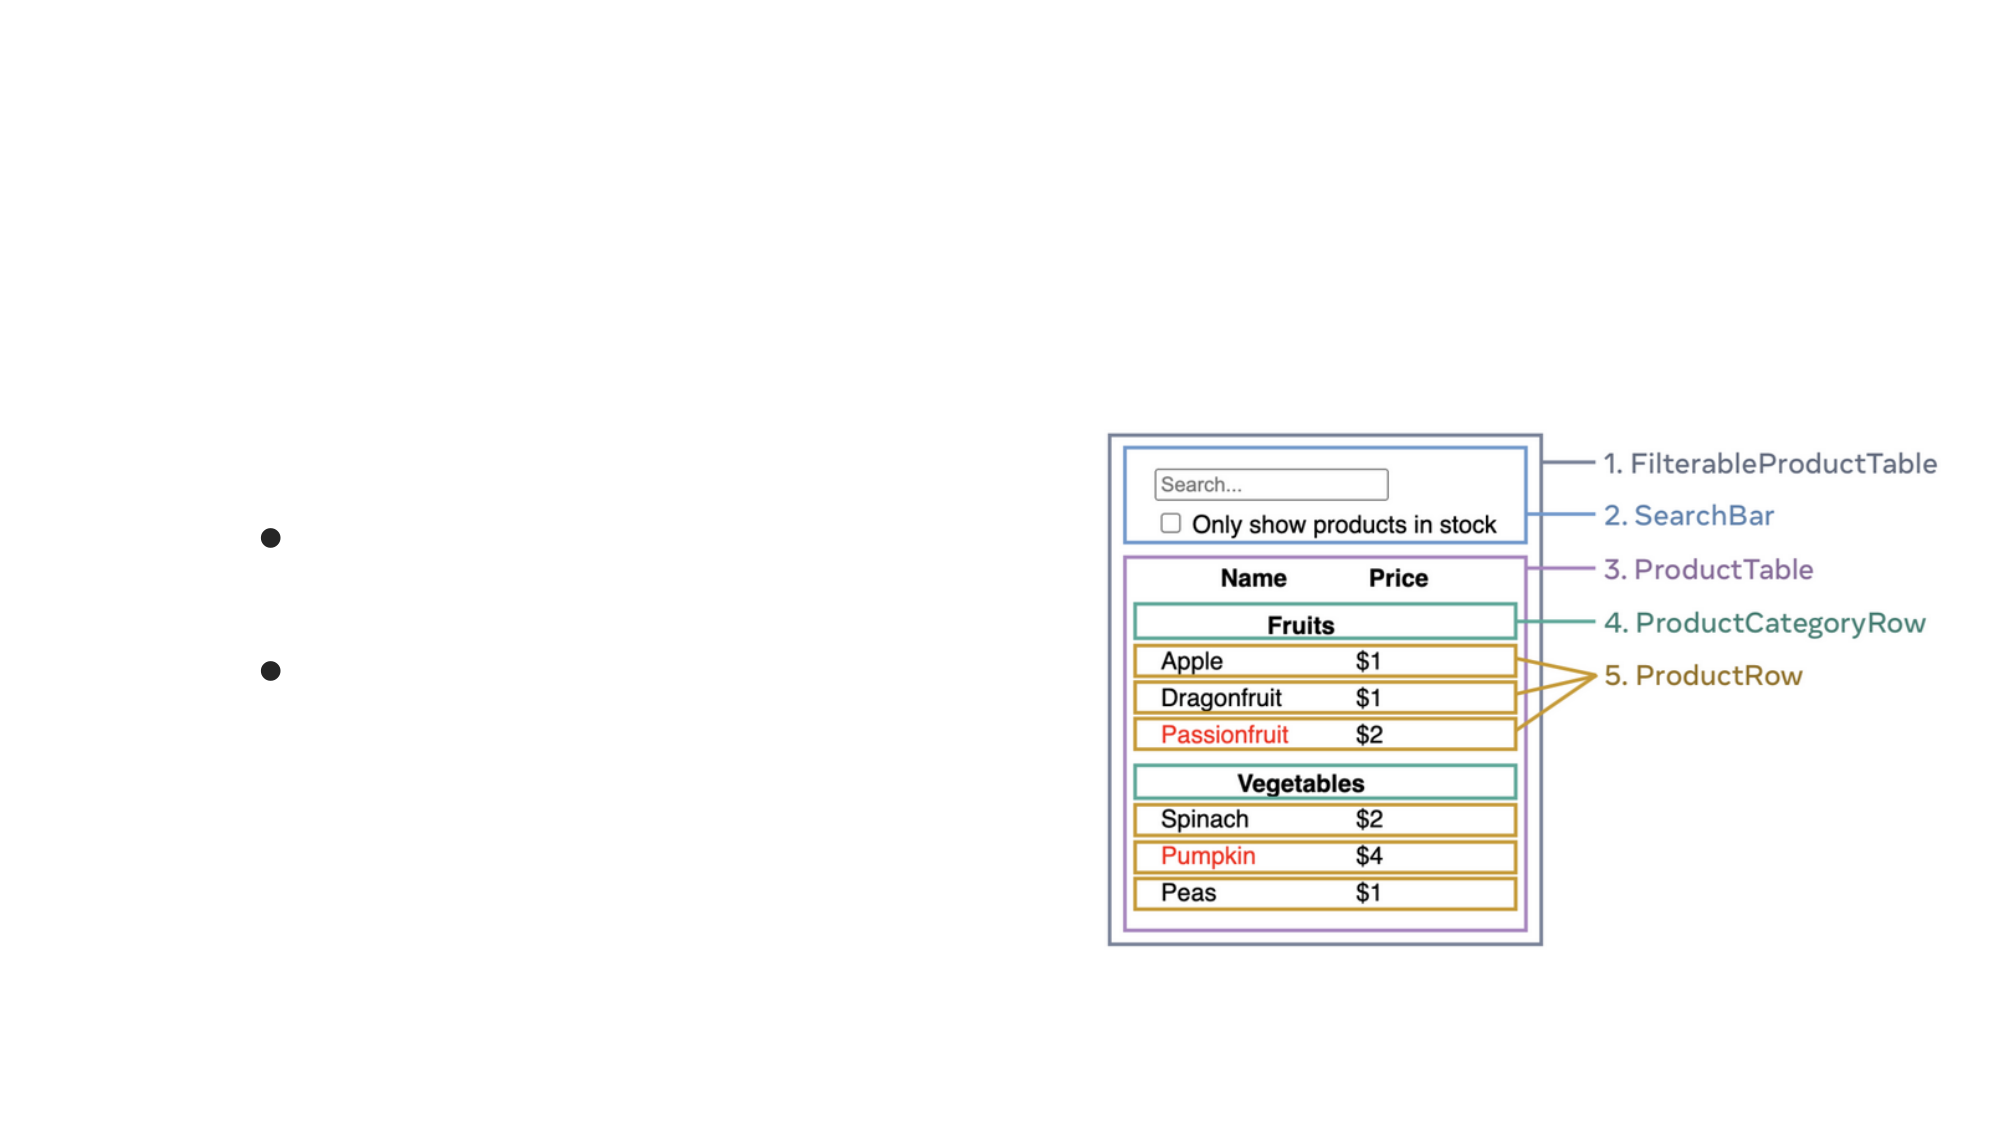

# Hierarchia komponentów
Tworzymy komponenty wielorazowego użytku
Podstawową techniką jest przekazywanie właściwości do komponentów